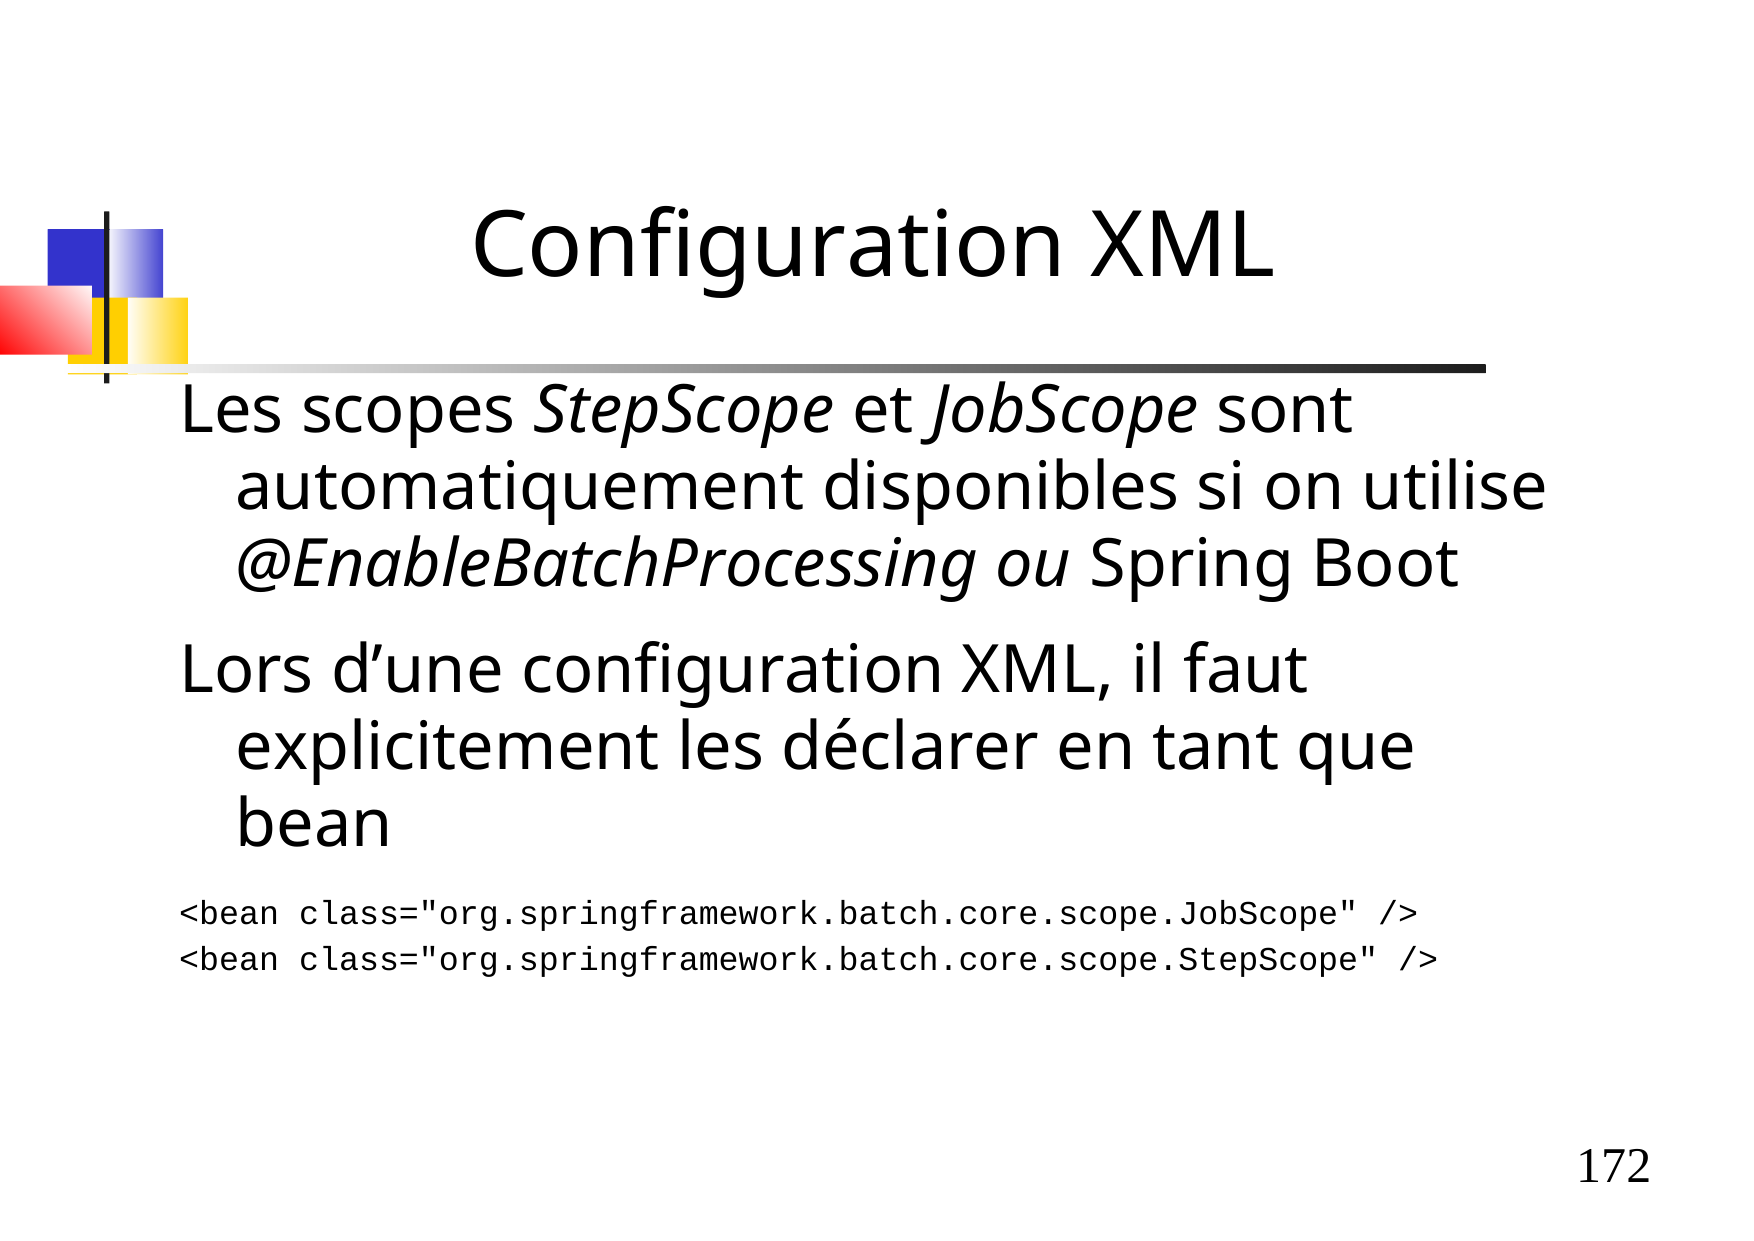

# Configuration XML
Les scopes StepScope et JobScope sont automatiquement disponibles si on utilise @EnableBatchProcessing ou Spring Boot
Lors d’une configuration XML, il faut explicitement les déclarer en tant que bean
<bean class="org.springframework.batch.core.scope.JobScope" />
<bean class="org.springframework.batch.core.scope.StepScope" />